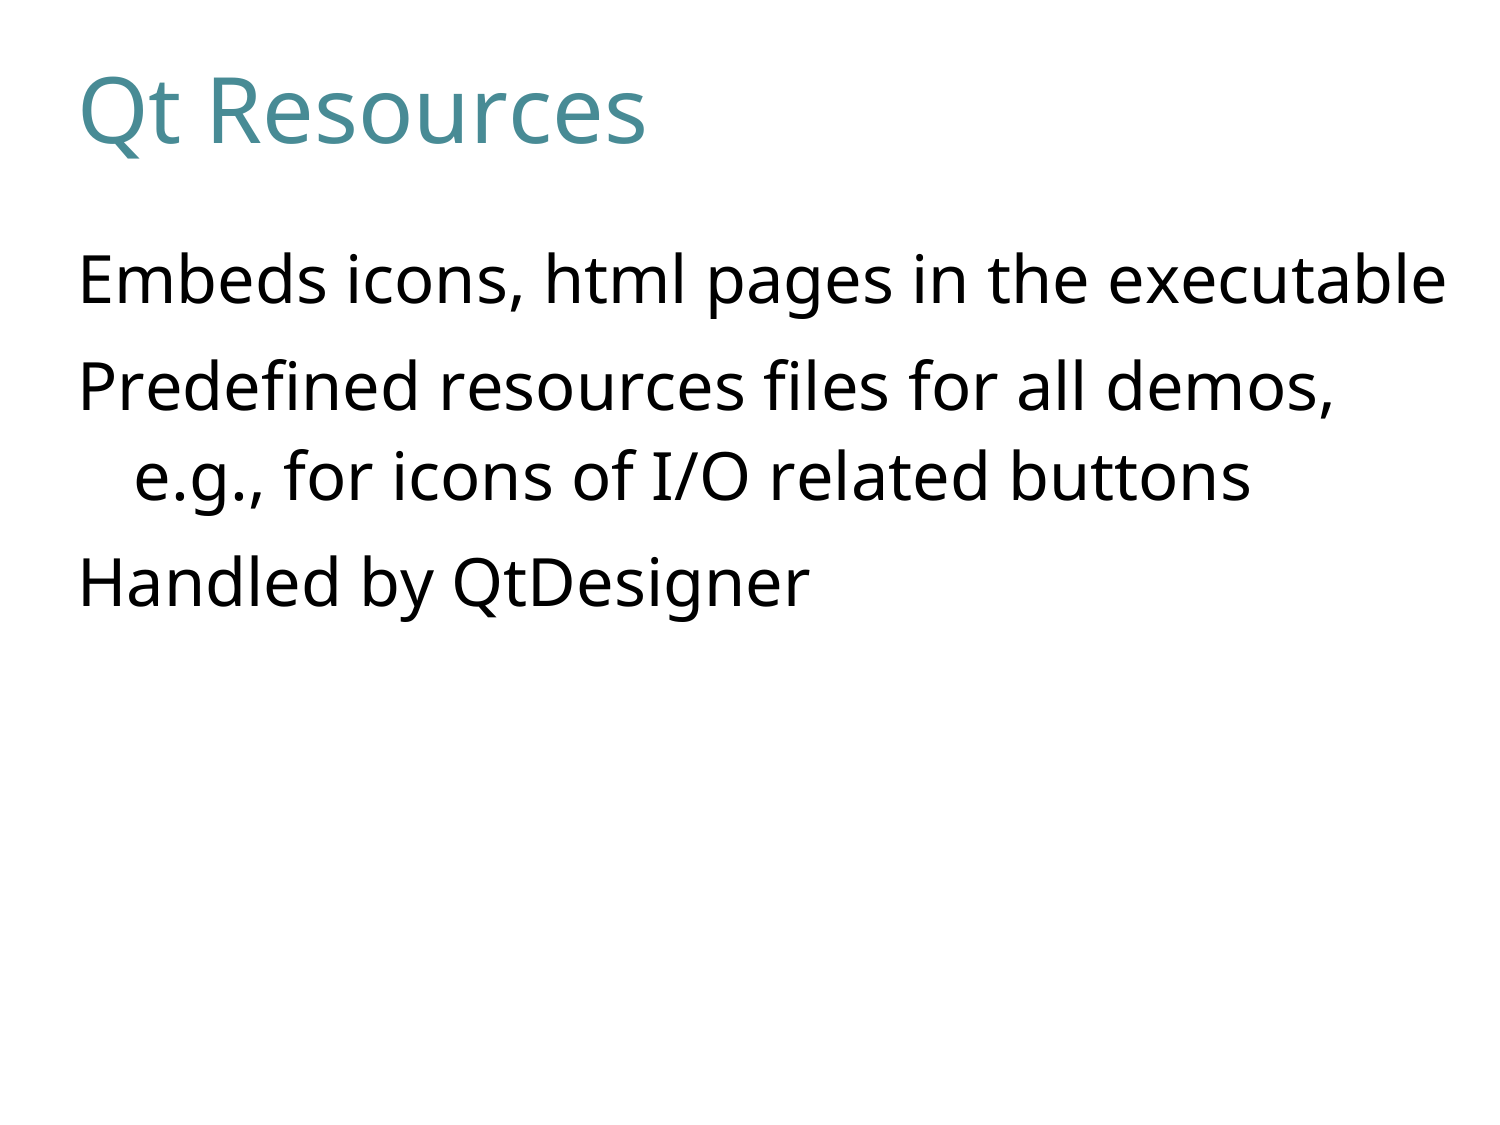

# Qt Resources
Embeds icons, html pages in the executable
Predefined resources files for all demos, e.g., for icons of I/O related buttons
Handled by QtDesigner